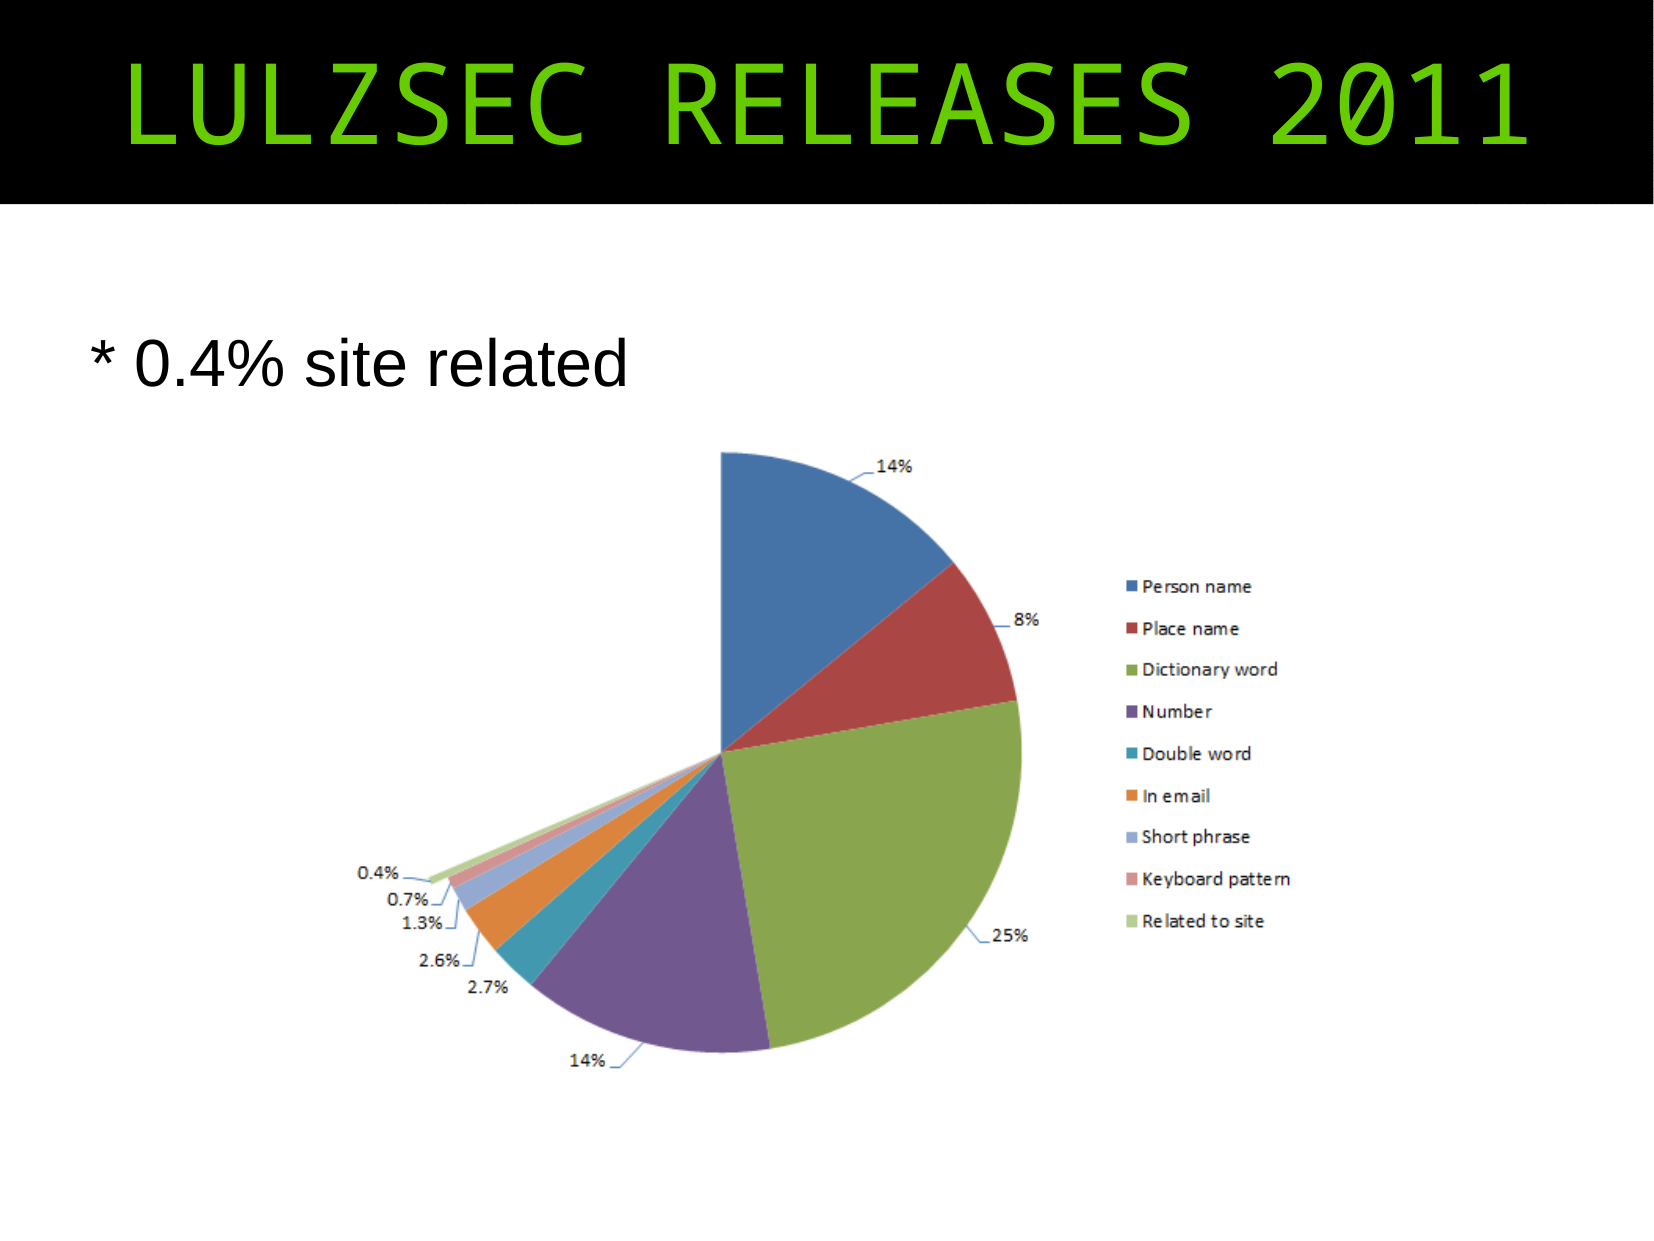

# LULZSEC RELEASES 2011
* 0.4% site related